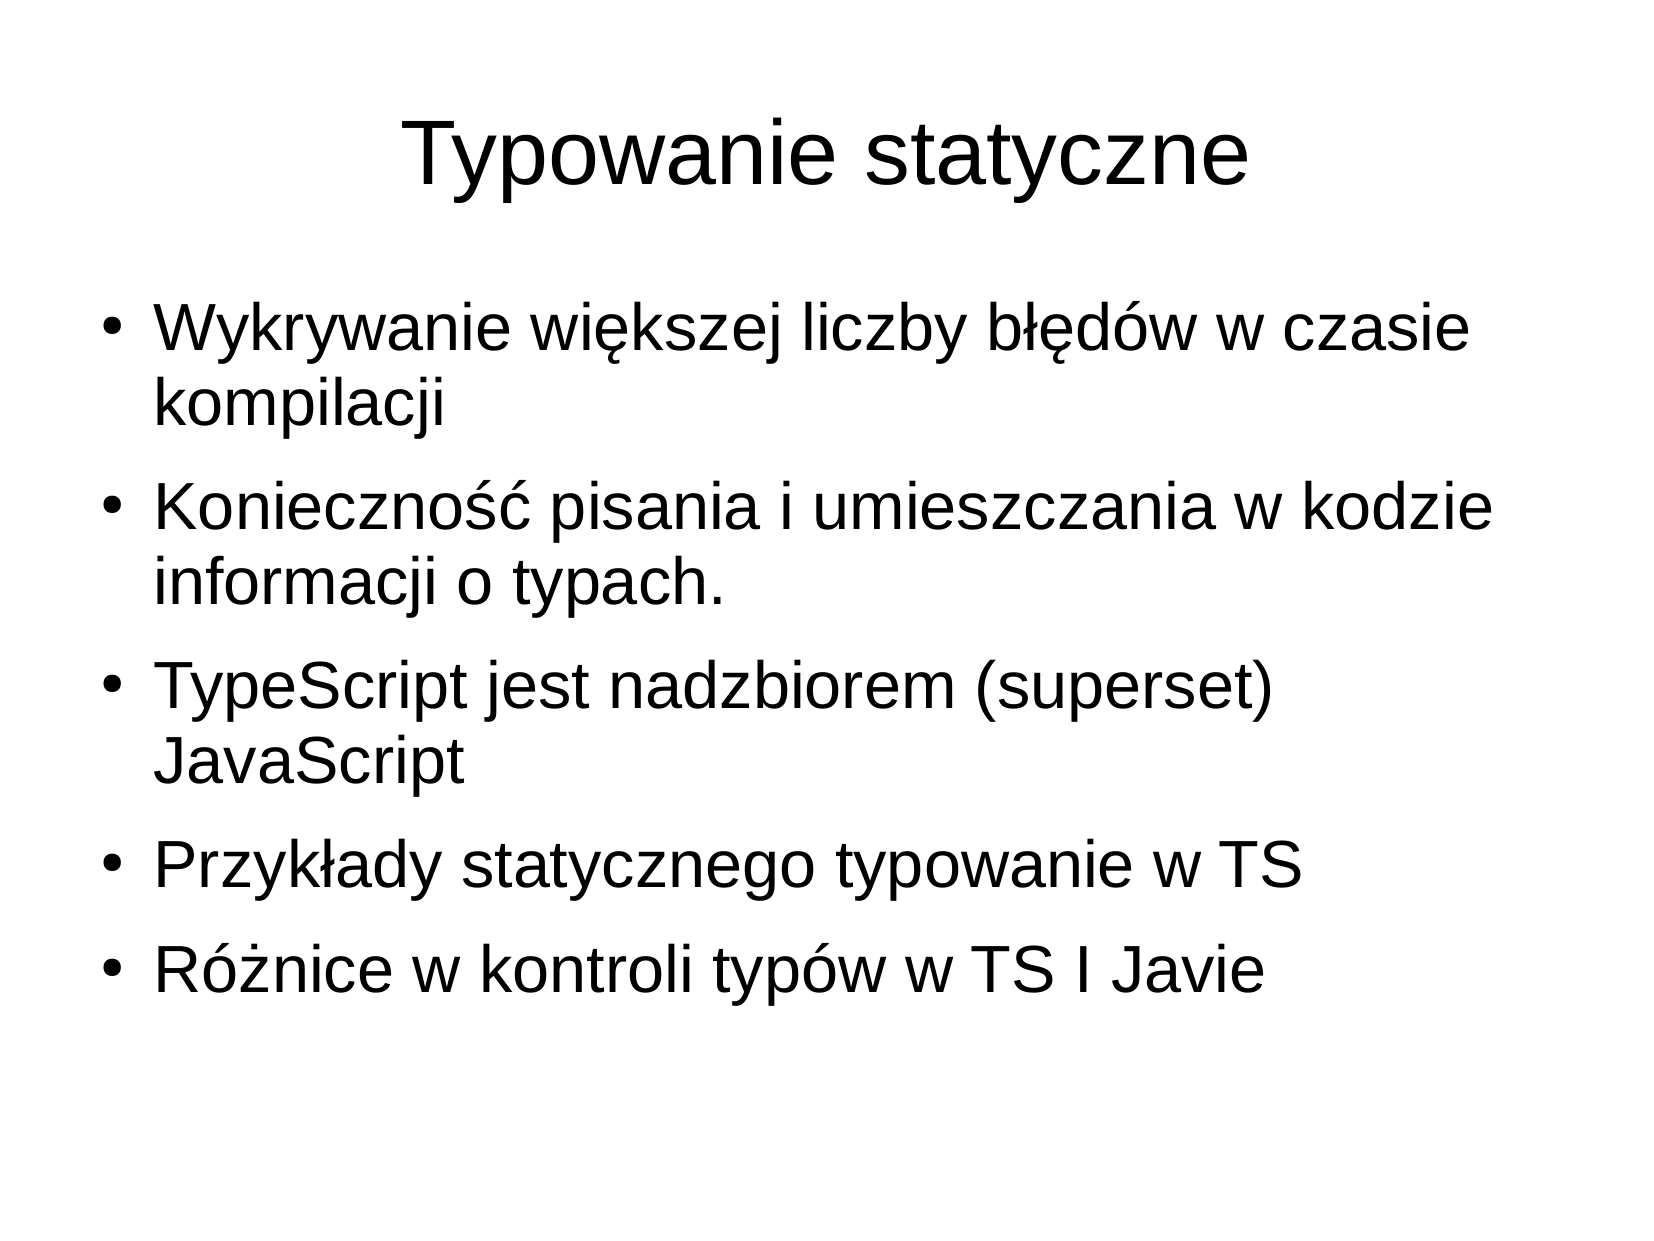

# Typowanie statyczne
Wykrywanie większej liczby błędów w czasie kompilacji
Konieczność pisania i umieszczania w kodzie informacji o typach.
TypeScript jest nadzbiorem (superset) JavaScript
Przykłady statycznego typowanie w TS
Różnice w kontroli typów w TS I Javie